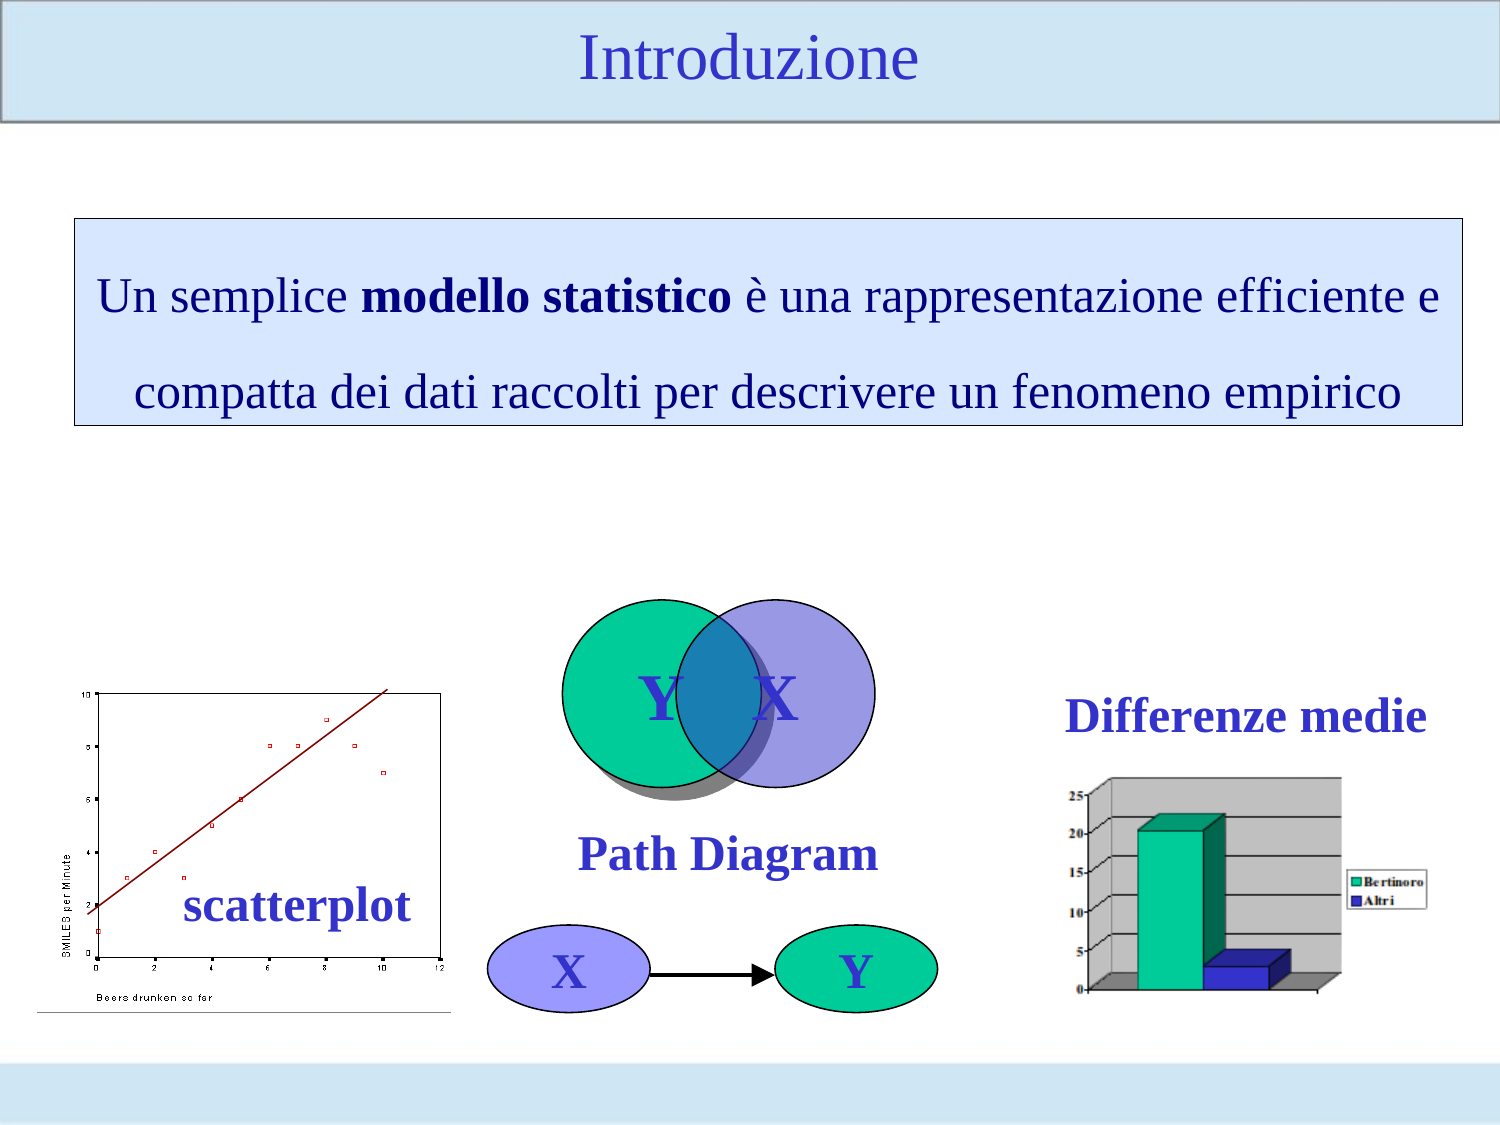

# Introduzione
Un semplice modello statistico è una rappresentazione efficiente e compatta dei dati raccolti per descrivere un fenomeno empirico
Y
X
Differenze medie
Path Diagram
scatterplot
X
Y
10